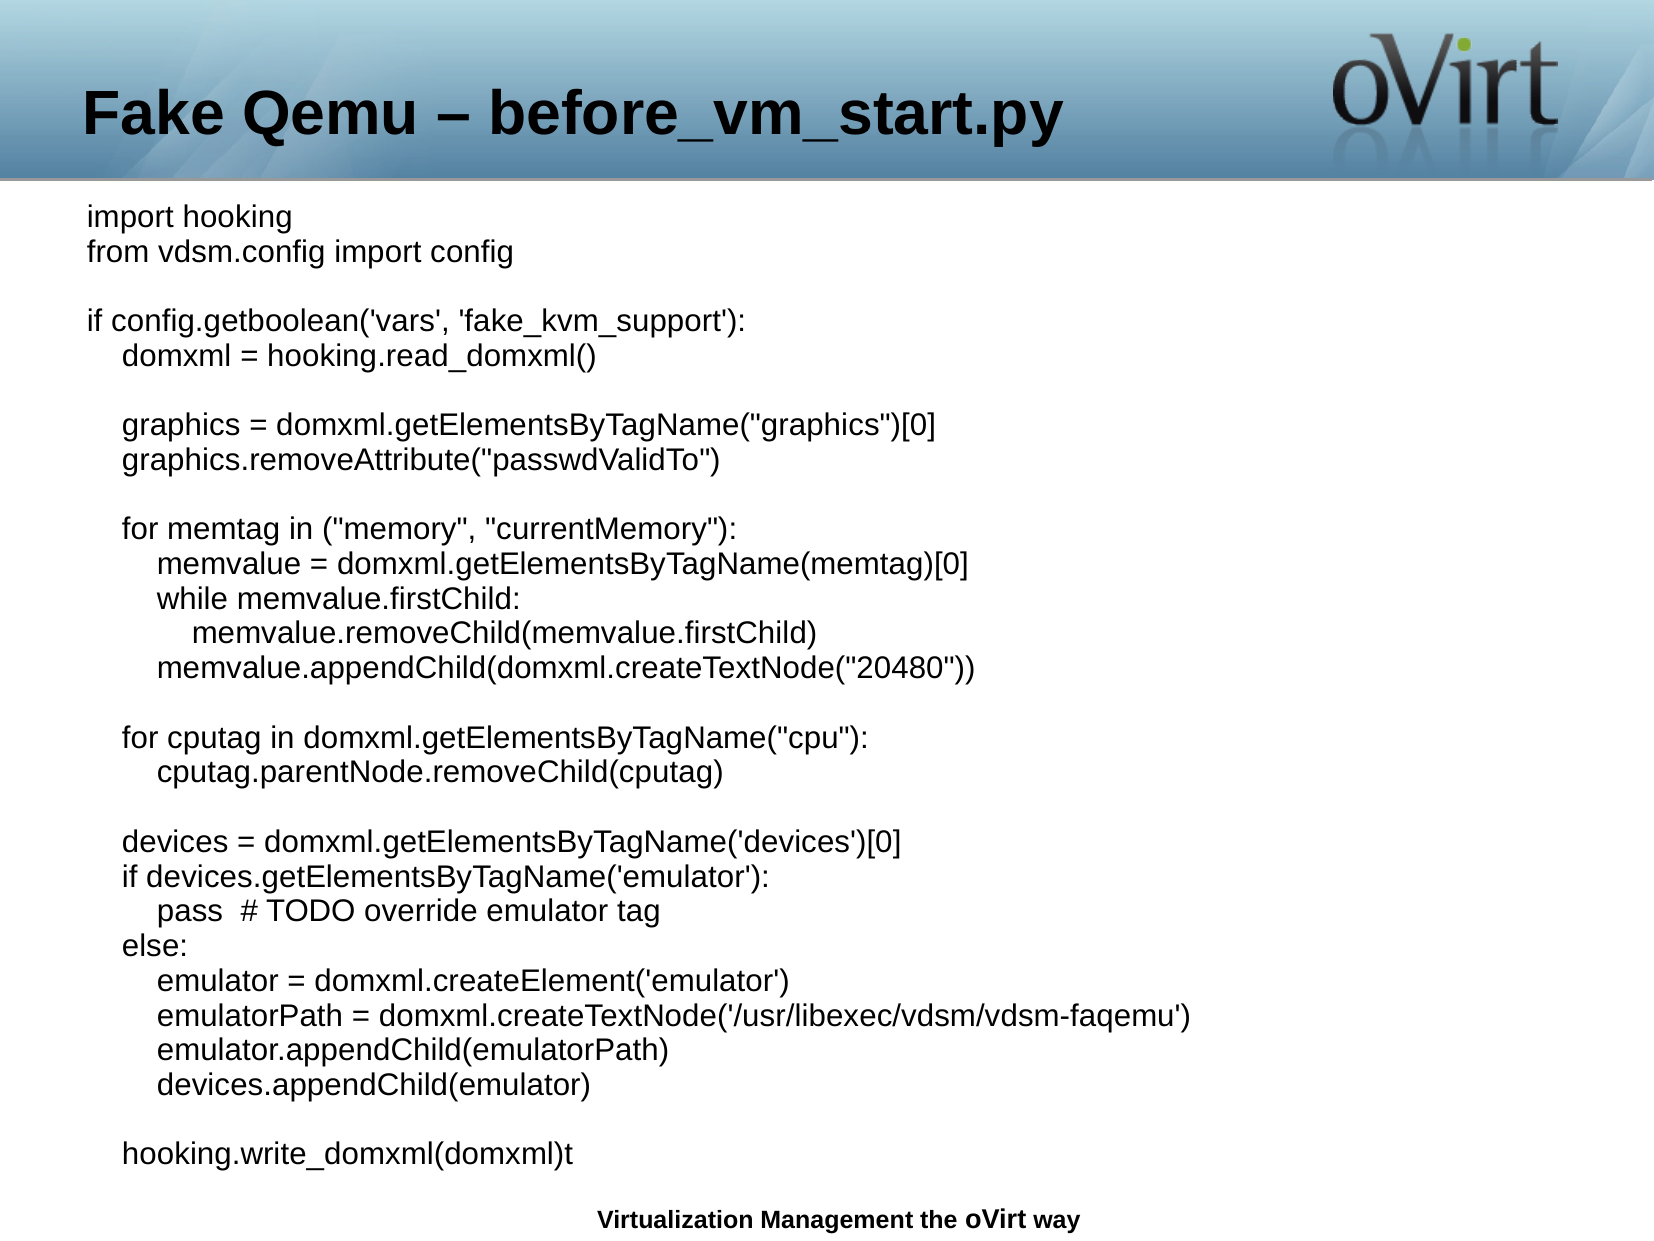

# Fake Qemu – before_vm_start.py
import hooking
from vdsm.config import config
if config.getboolean('vars', 'fake_kvm_support'):
 domxml = hooking.read_domxml()
 graphics = domxml.getElementsByTagName("graphics")[0]
 graphics.removeAttribute("passwdValidTo")
 for memtag in ("memory", "currentMemory"):
 memvalue = domxml.getElementsByTagName(memtag)[0]
 while memvalue.firstChild:
 memvalue.removeChild(memvalue.firstChild)
 memvalue.appendChild(domxml.createTextNode("20480"))
 for cputag in domxml.getElementsByTagName("cpu"):
 cputag.parentNode.removeChild(cputag)
 devices = domxml.getElementsByTagName('devices')[0]
 if devices.getElementsByTagName('emulator'):
 pass # TODO override emulator tag
 else:
 emulator = domxml.createElement('emulator')
 emulatorPath = domxml.createTextNode('/usr/libexec/vdsm/vdsm-faqemu')
 emulator.appendChild(emulatorPath)
 devices.appendChild(emulator)
 hooking.write_domxml(domxml)t